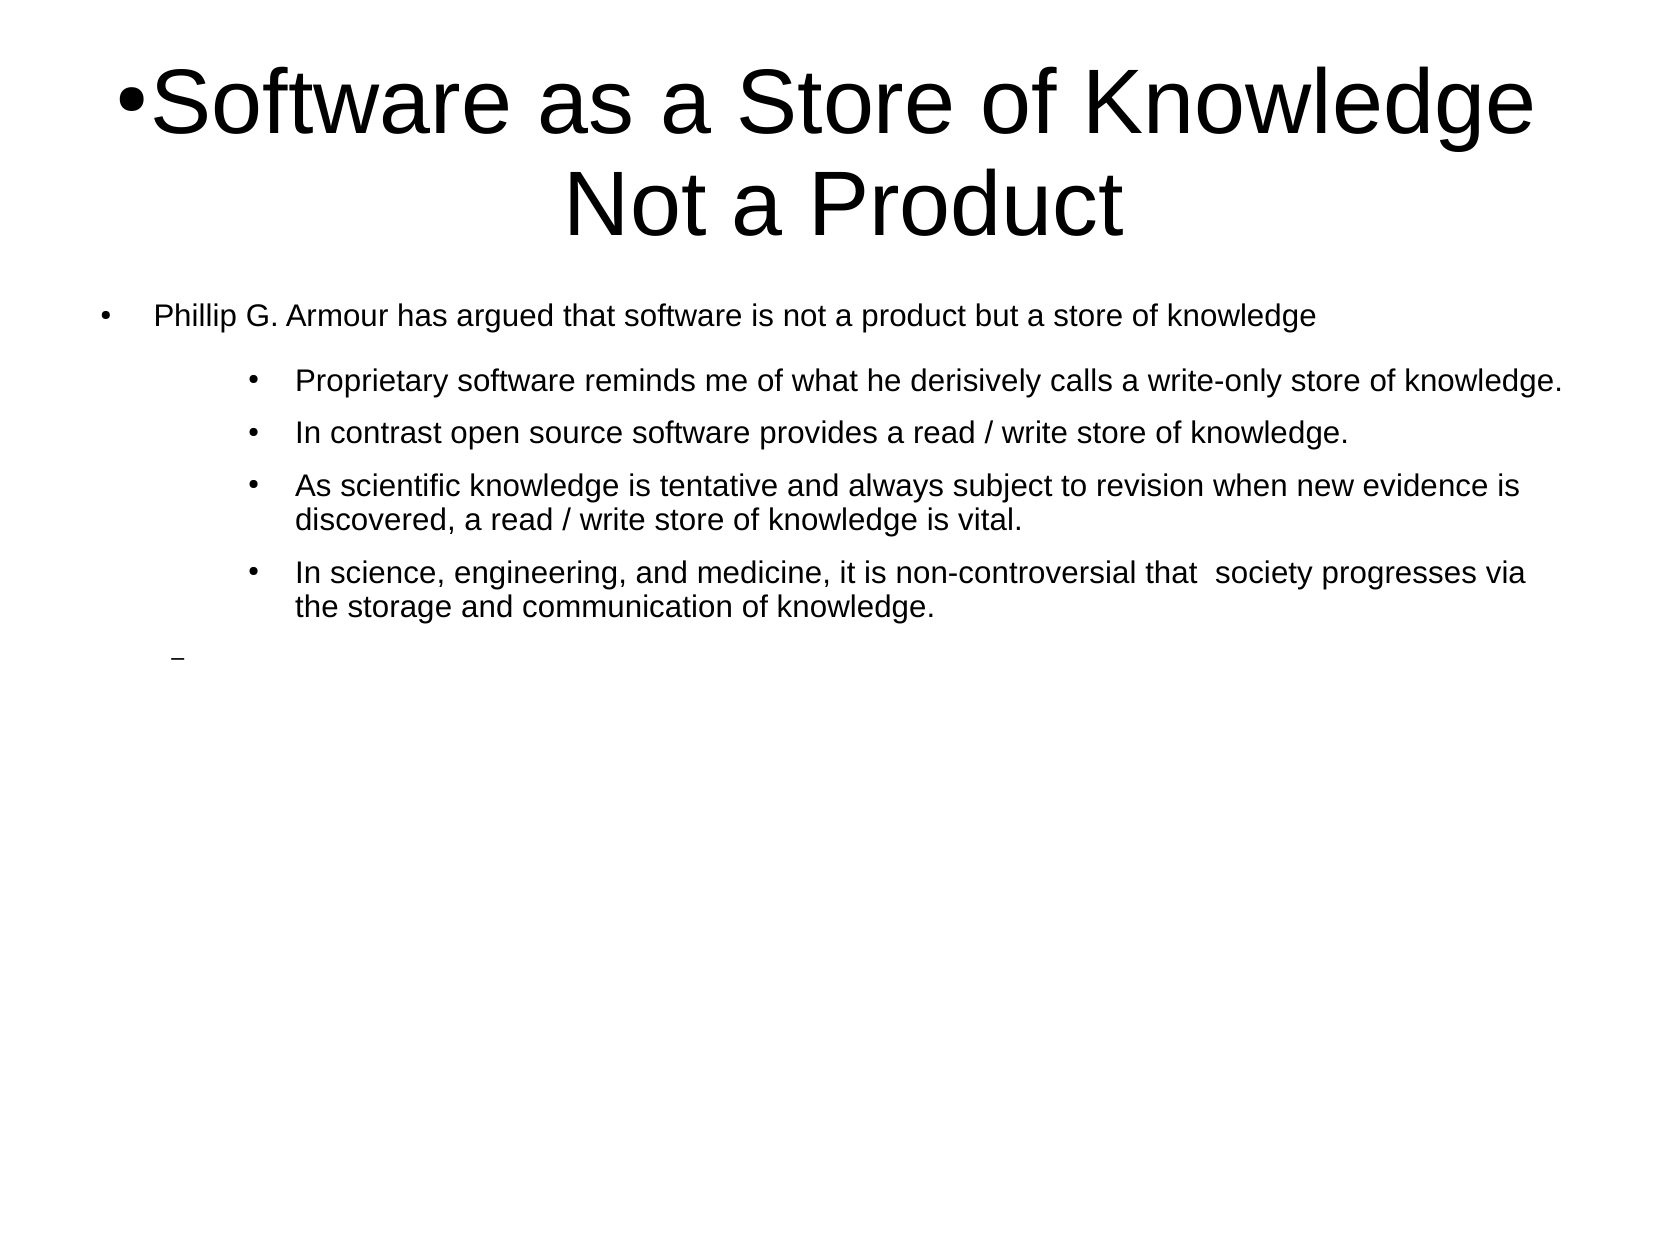

# Software as a Store of Knowledge Not a Product
Phillip G. Armour has argued that software is not a product but a store of knowledge
Proprietary software reminds me of what he derisively calls a write-only store of knowledge.
In contrast open source software provides a read / write store of knowledge.
As scientific knowledge is tentative and always subject to revision when new evidence is discovered, a read / write store of knowledge is vital.
In science, engineering, and medicine, it is non-controversial that society progresses via the storage and communication of knowledge.